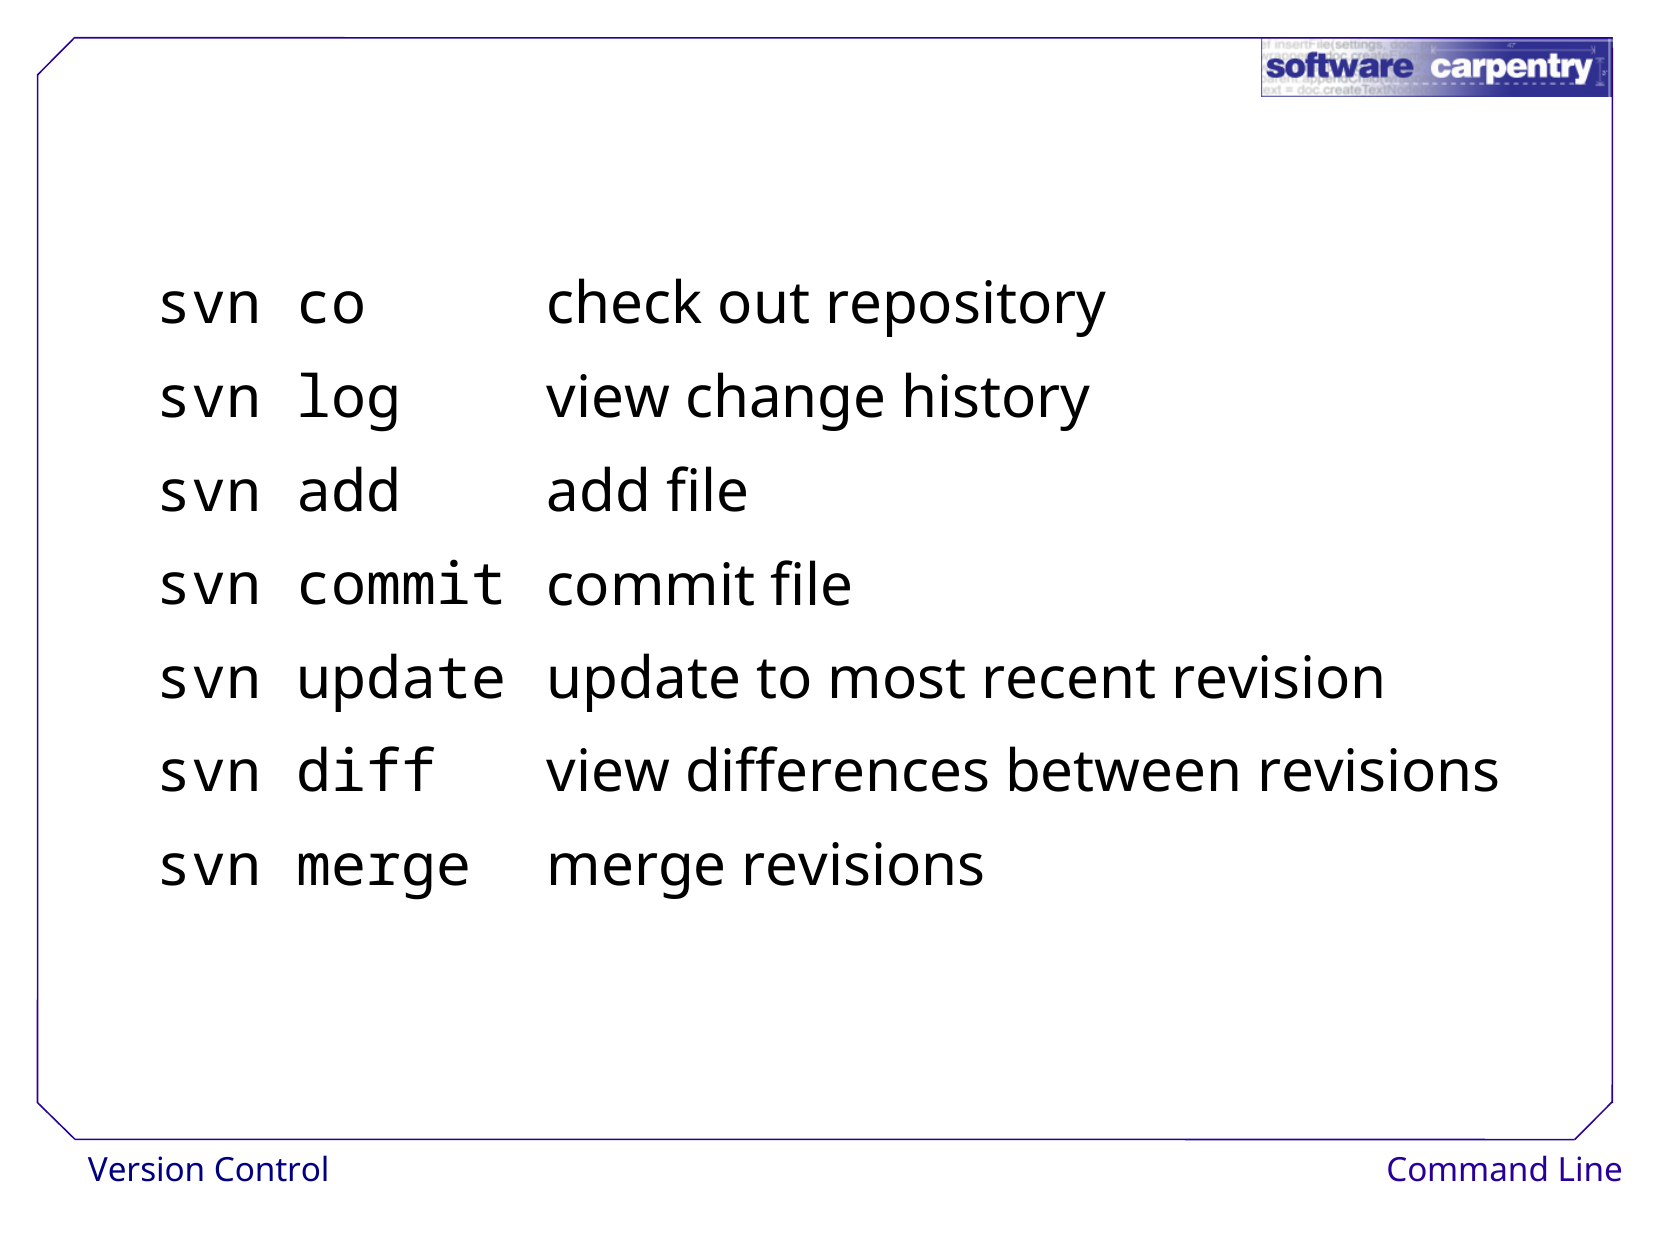

| svn co | check out repository |
| --- | --- |
| svn log | view change history |
| svn add | add file |
| svn commit | commit file |
| svn update | update to most recent revision |
| svn diff | view differences between revisions |
| svn merge | merge revisions |